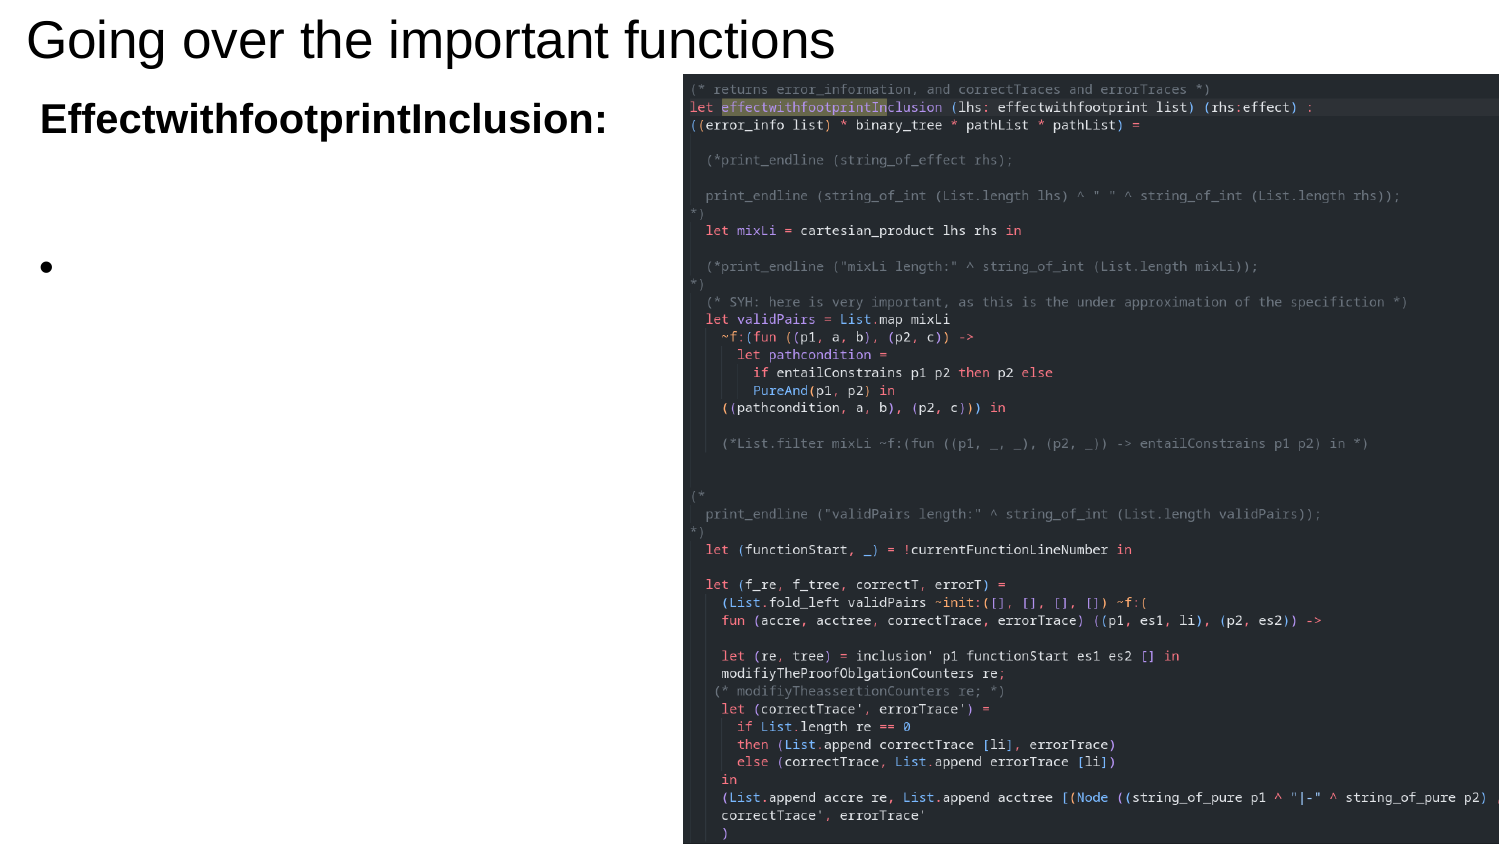

# Going over the important functions
EffectwithfootprintInclusion: